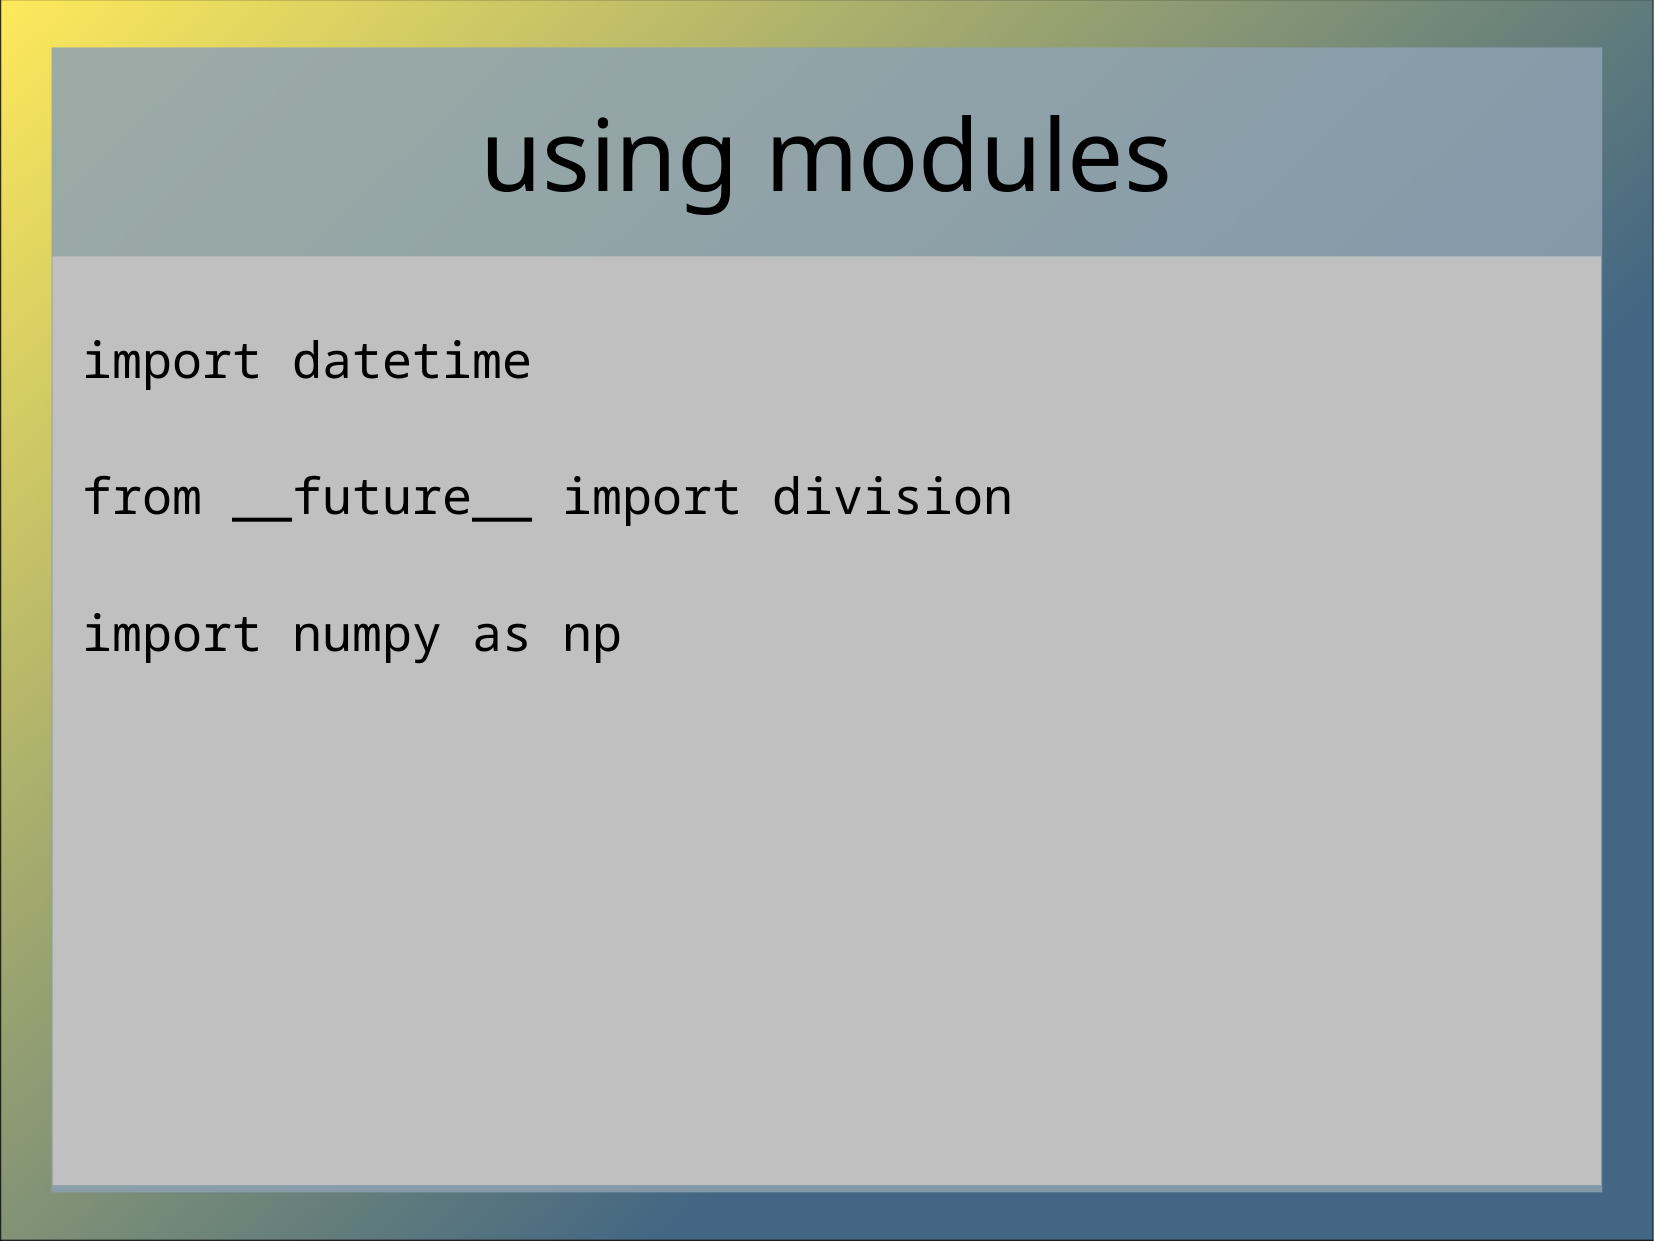

# using modules
import datetime
from __future__ import division
import numpy as np